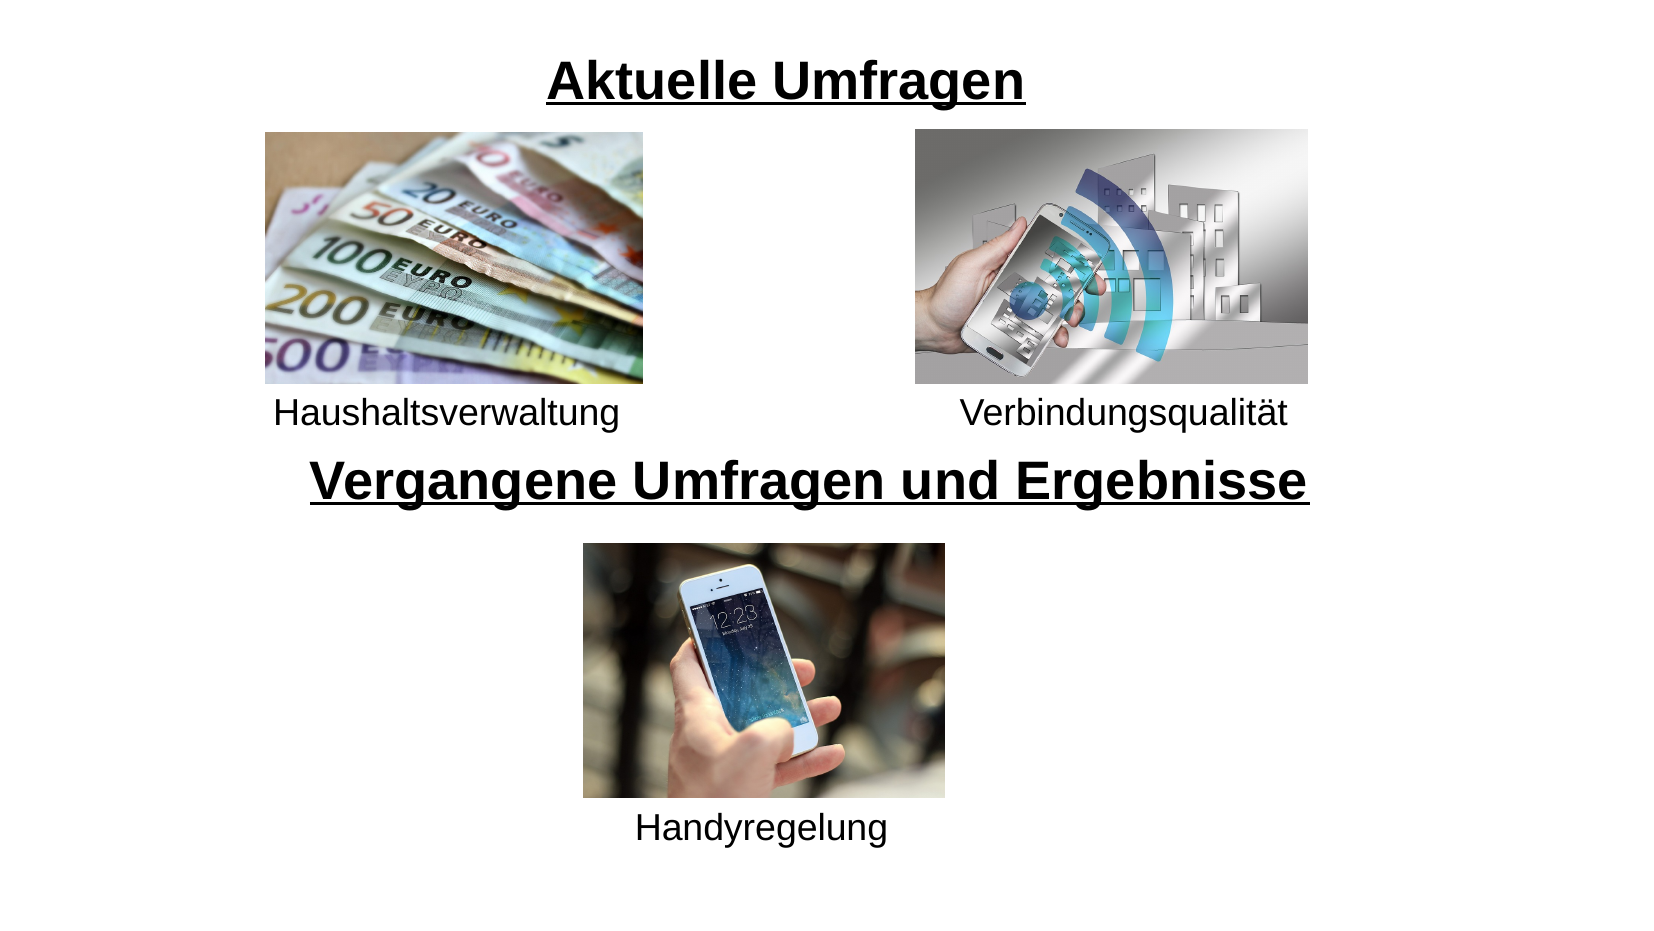

Aktuelle Umfragen
Haushaltsverwaltung
Verbindungsqualität
Vergangene Umfragen und Ergebnisse
Handyregelung